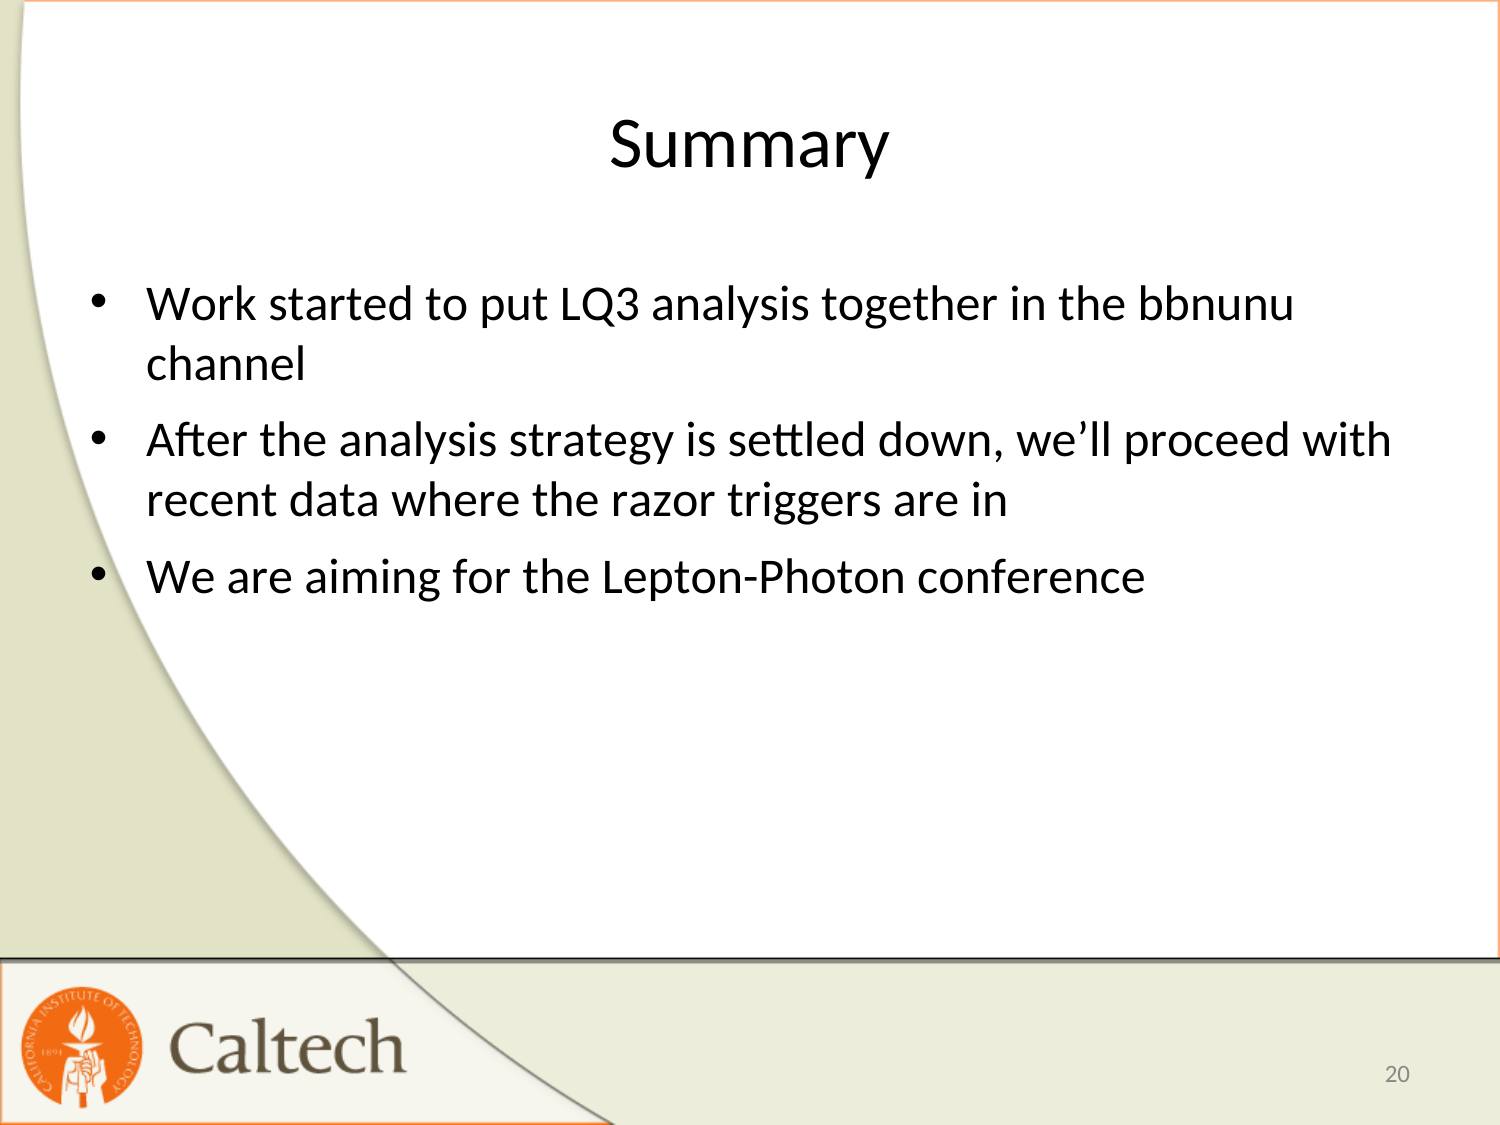

# Summary
Work started to put LQ3 analysis together in the bbnunu channel
After the analysis strategy is settled down, we’ll proceed with recent data where the razor triggers are in
We are aiming for the Lepton-Photon conference
Yi Chen, LQ3 Meeting, June 17, 2011
20